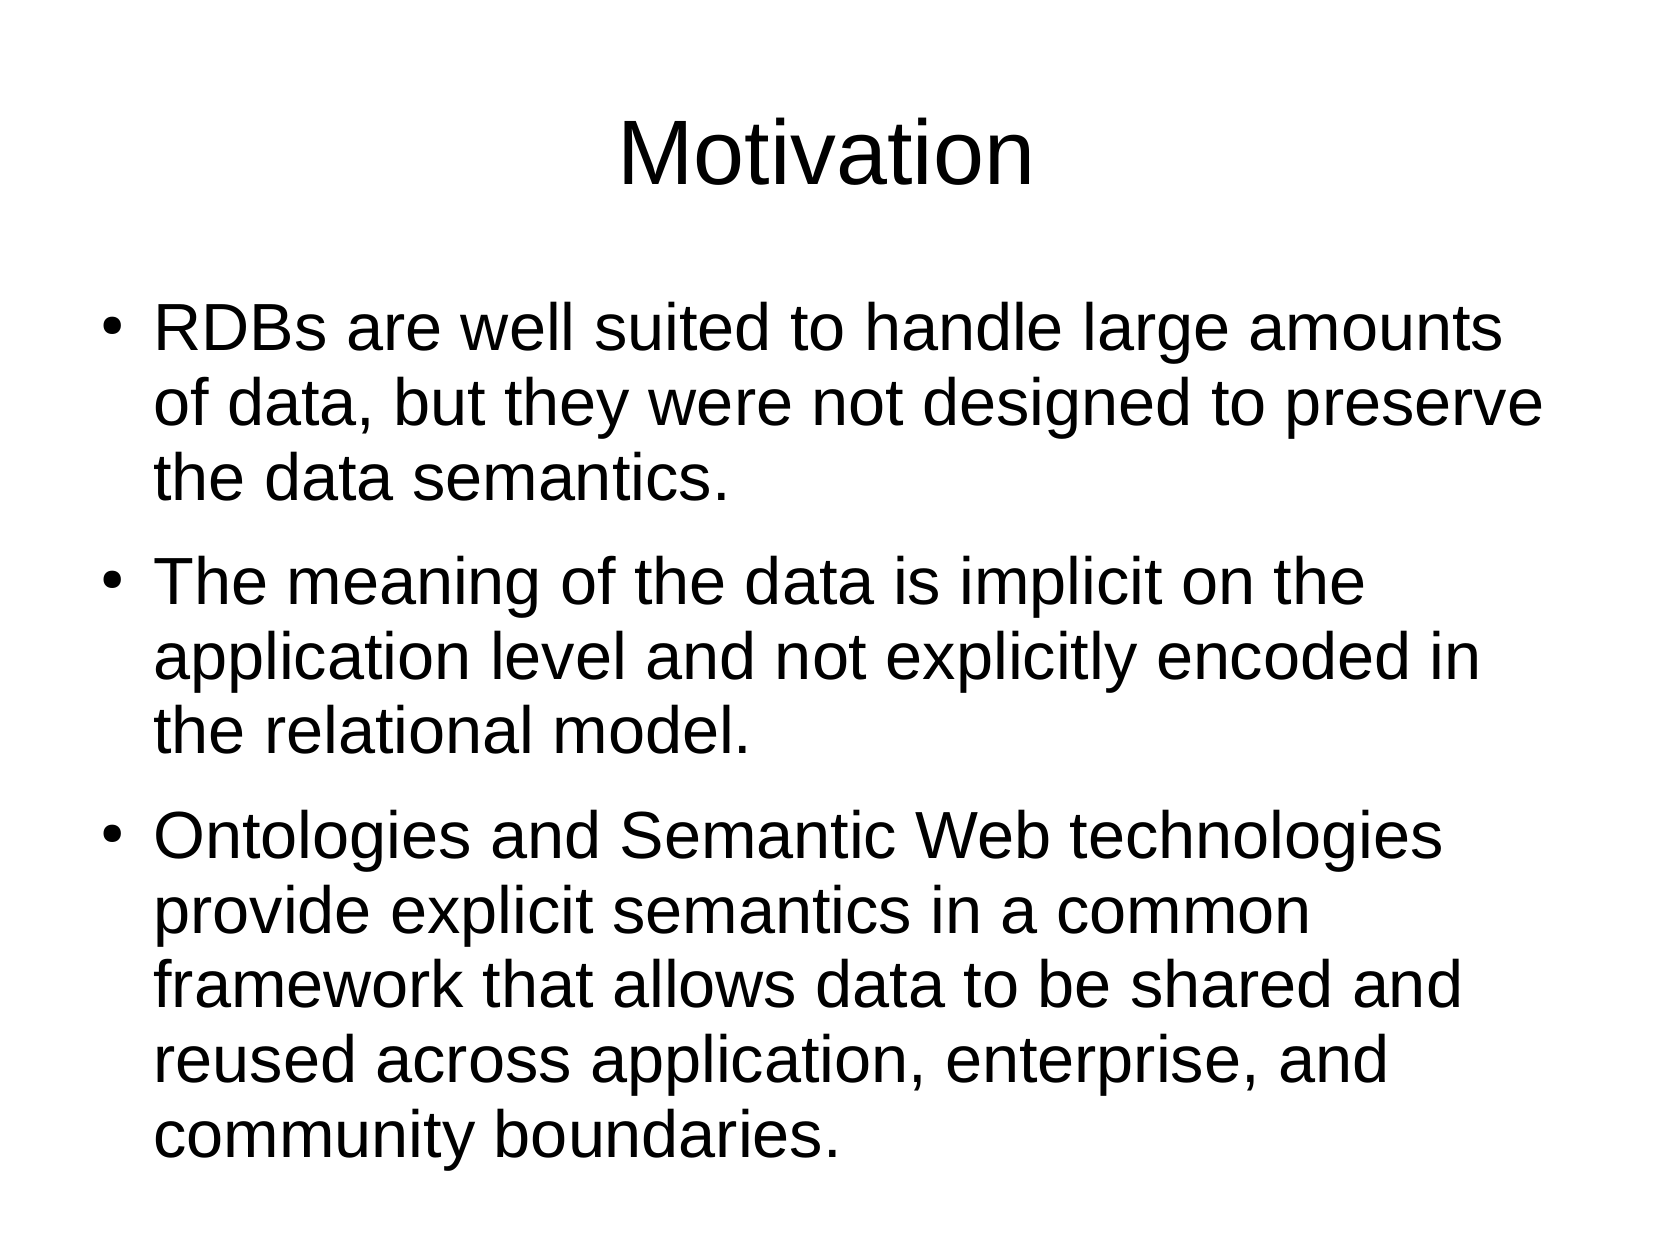

# Motivation
RDBs are well suited to handle large amounts of data, but they were not designed to preserve the data semantics.
The meaning of the data is implicit on the application level and not explicitly encoded in the relational model.
Ontologies and Semantic Web technologies provide explicit semantics in a common framework that allows data to be shared and reused across application, enterprise, and community boundaries.